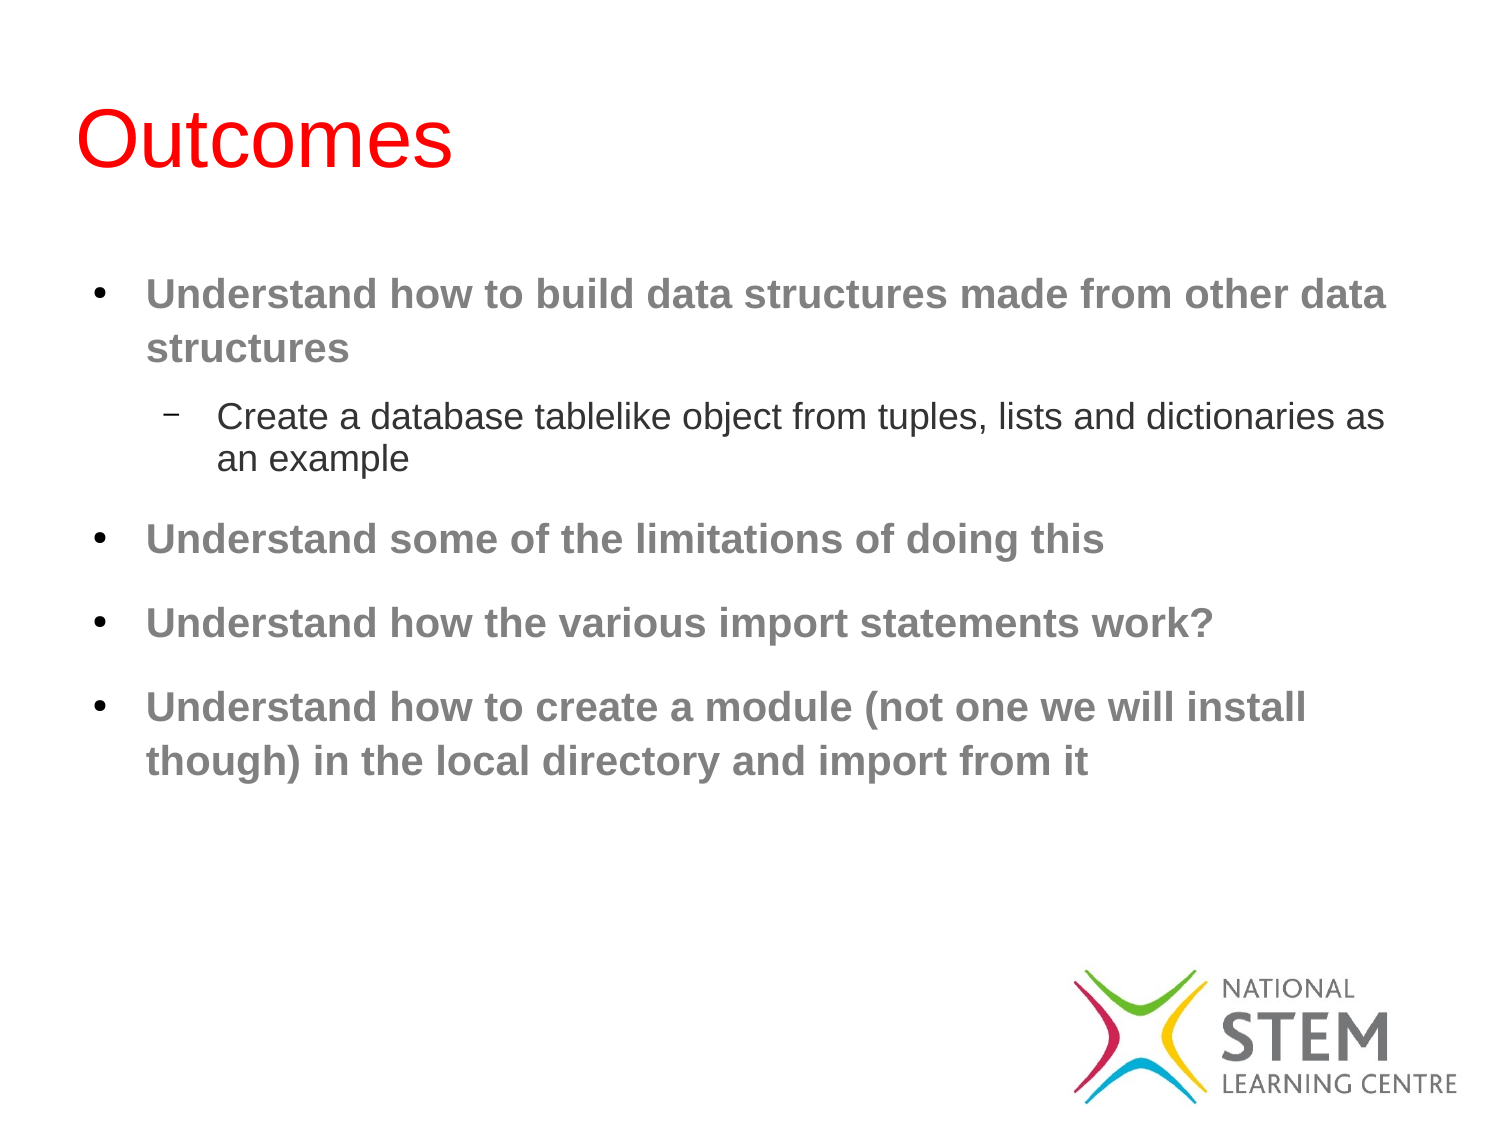

# Outcomes
Understand how to build data structures made from other data structures
Create a database tablelike object from tuples, lists and dictionaries as an example
Understand some of the limitations of doing this
Understand how the various import statements work?
Understand how to create a module (not one we will install though) in the local directory and import from it